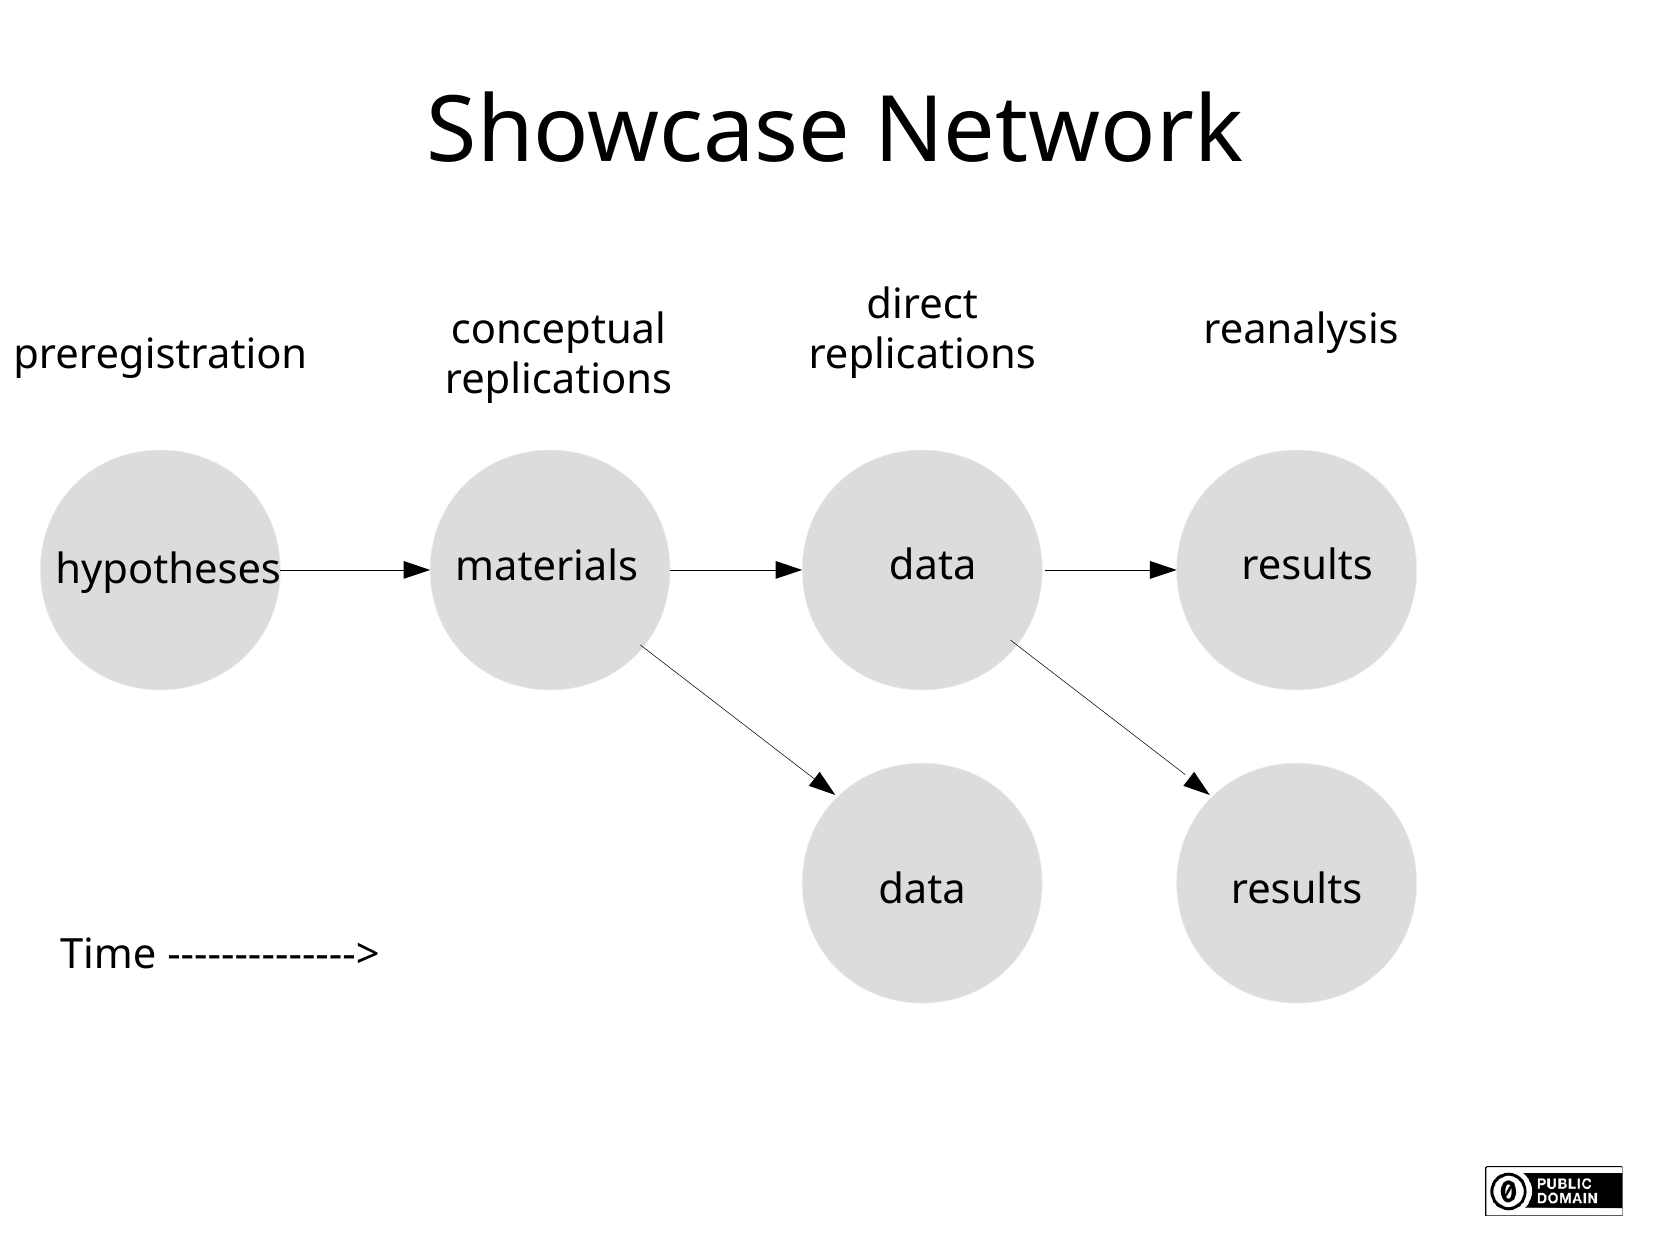

Showcase Network
direct replications
conceptual replications
reanalysis
preregistration
data
results
materials
hypotheses
data
results
Time -------------->